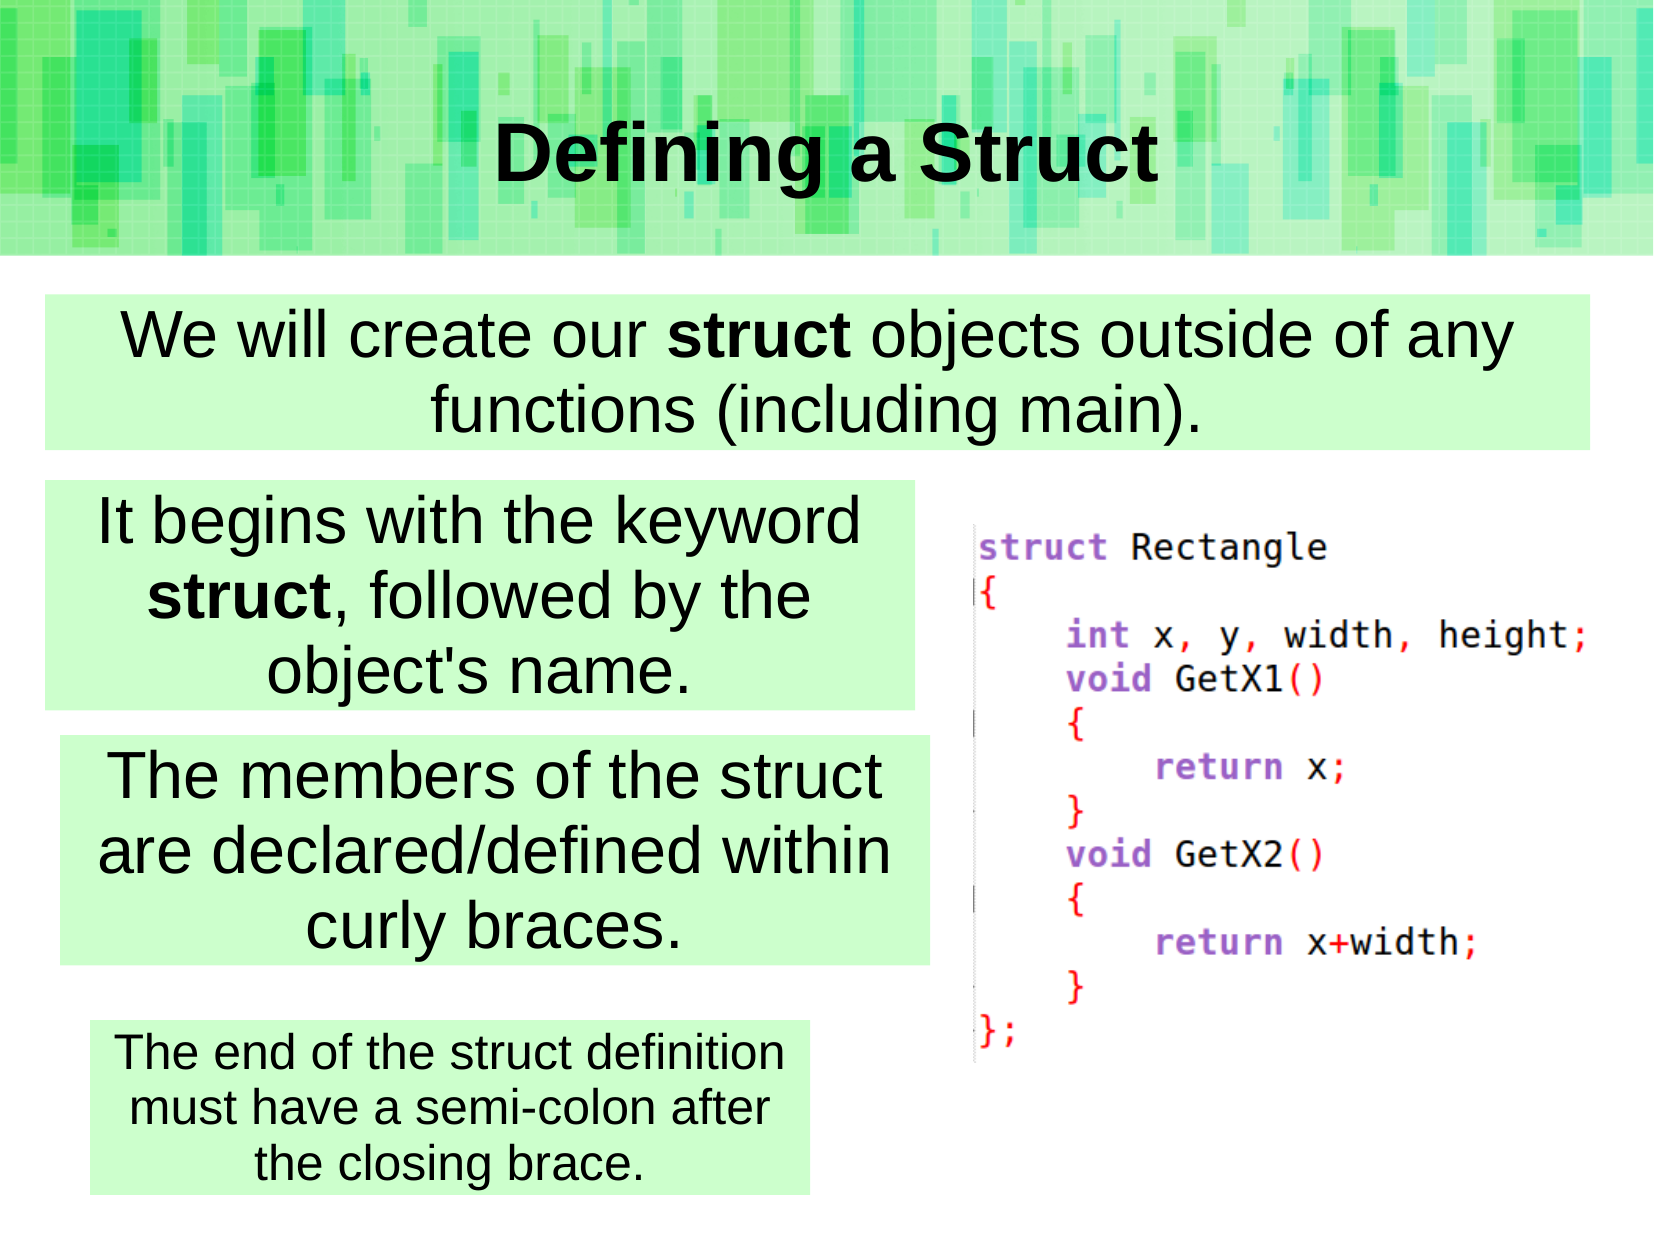

# Defining a Struct
We will create our struct objects outside of any functions (including main).
It begins with the keyword struct, followed by the object's name.
The members of the struct are declared/defined within curly braces.
The end of the struct definition must have a semi-colon after the closing brace.